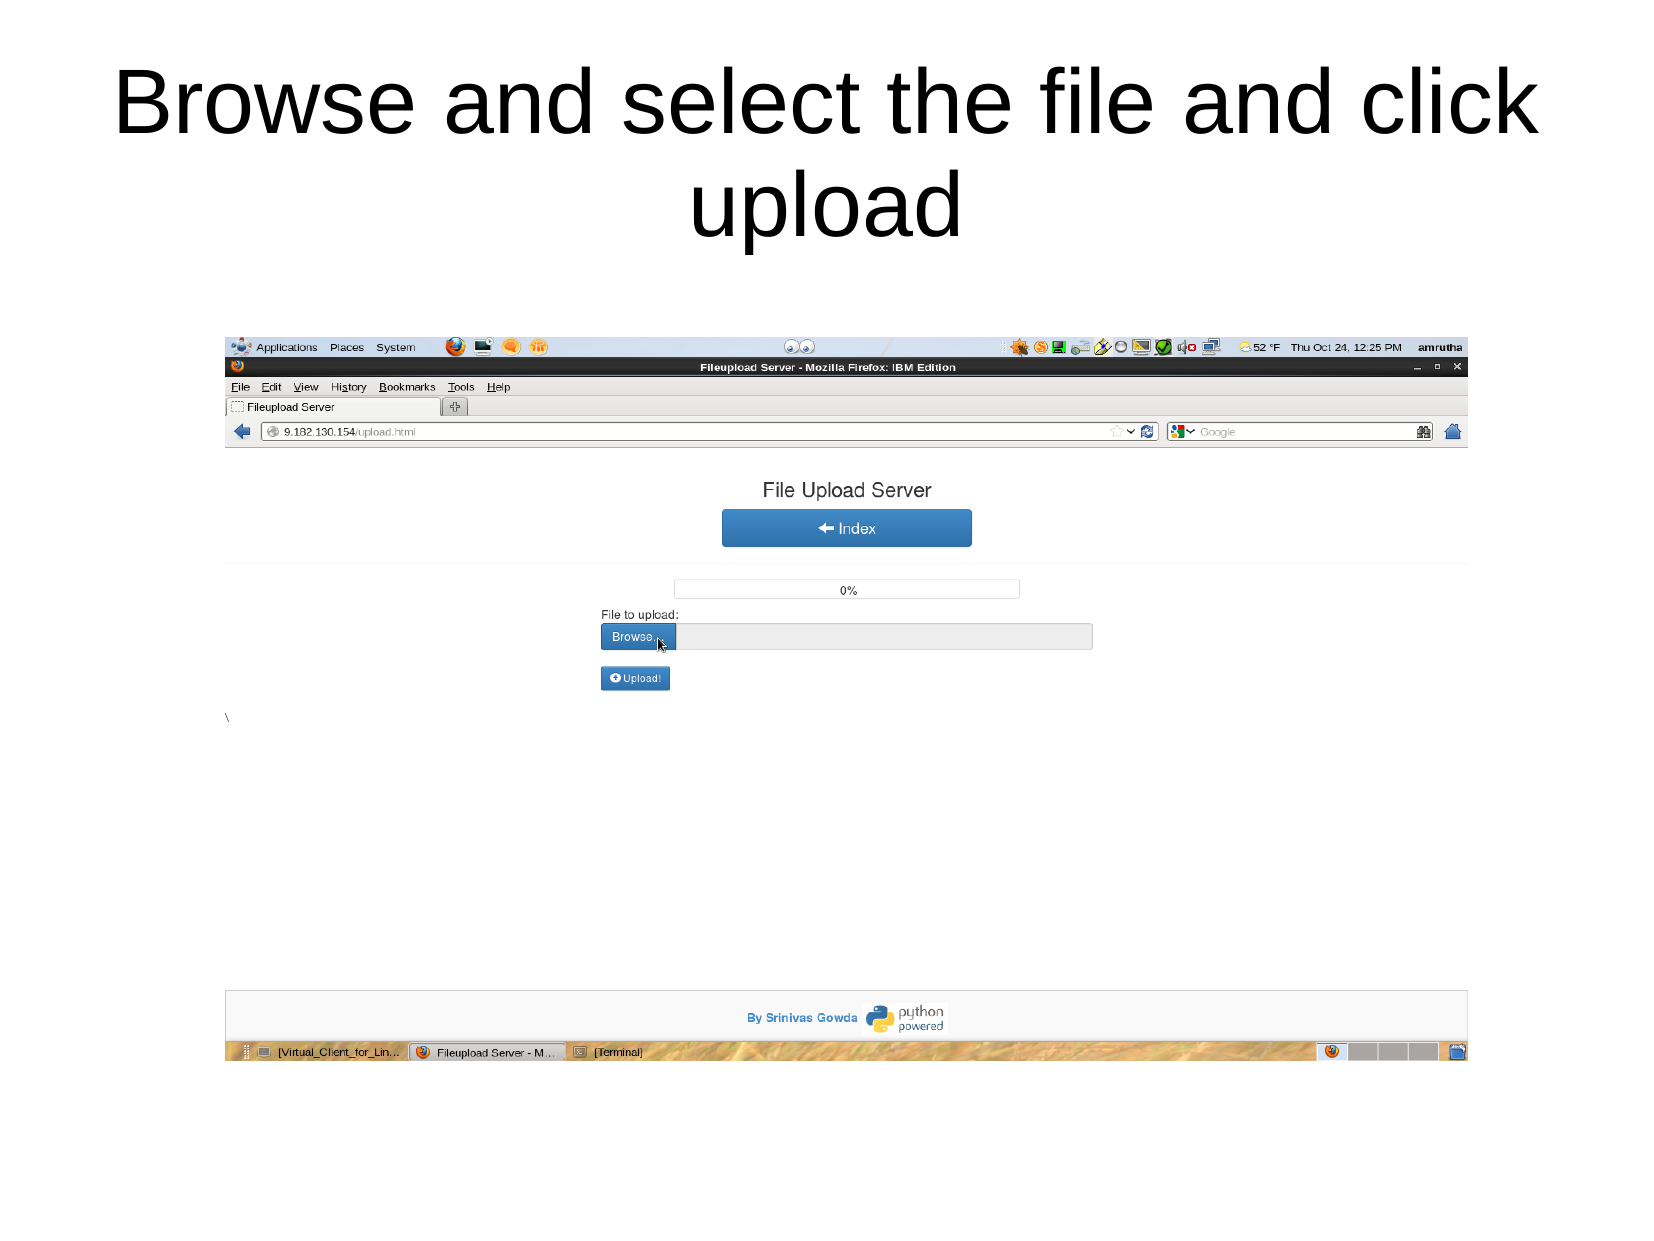

# Browse and select the file and click upload